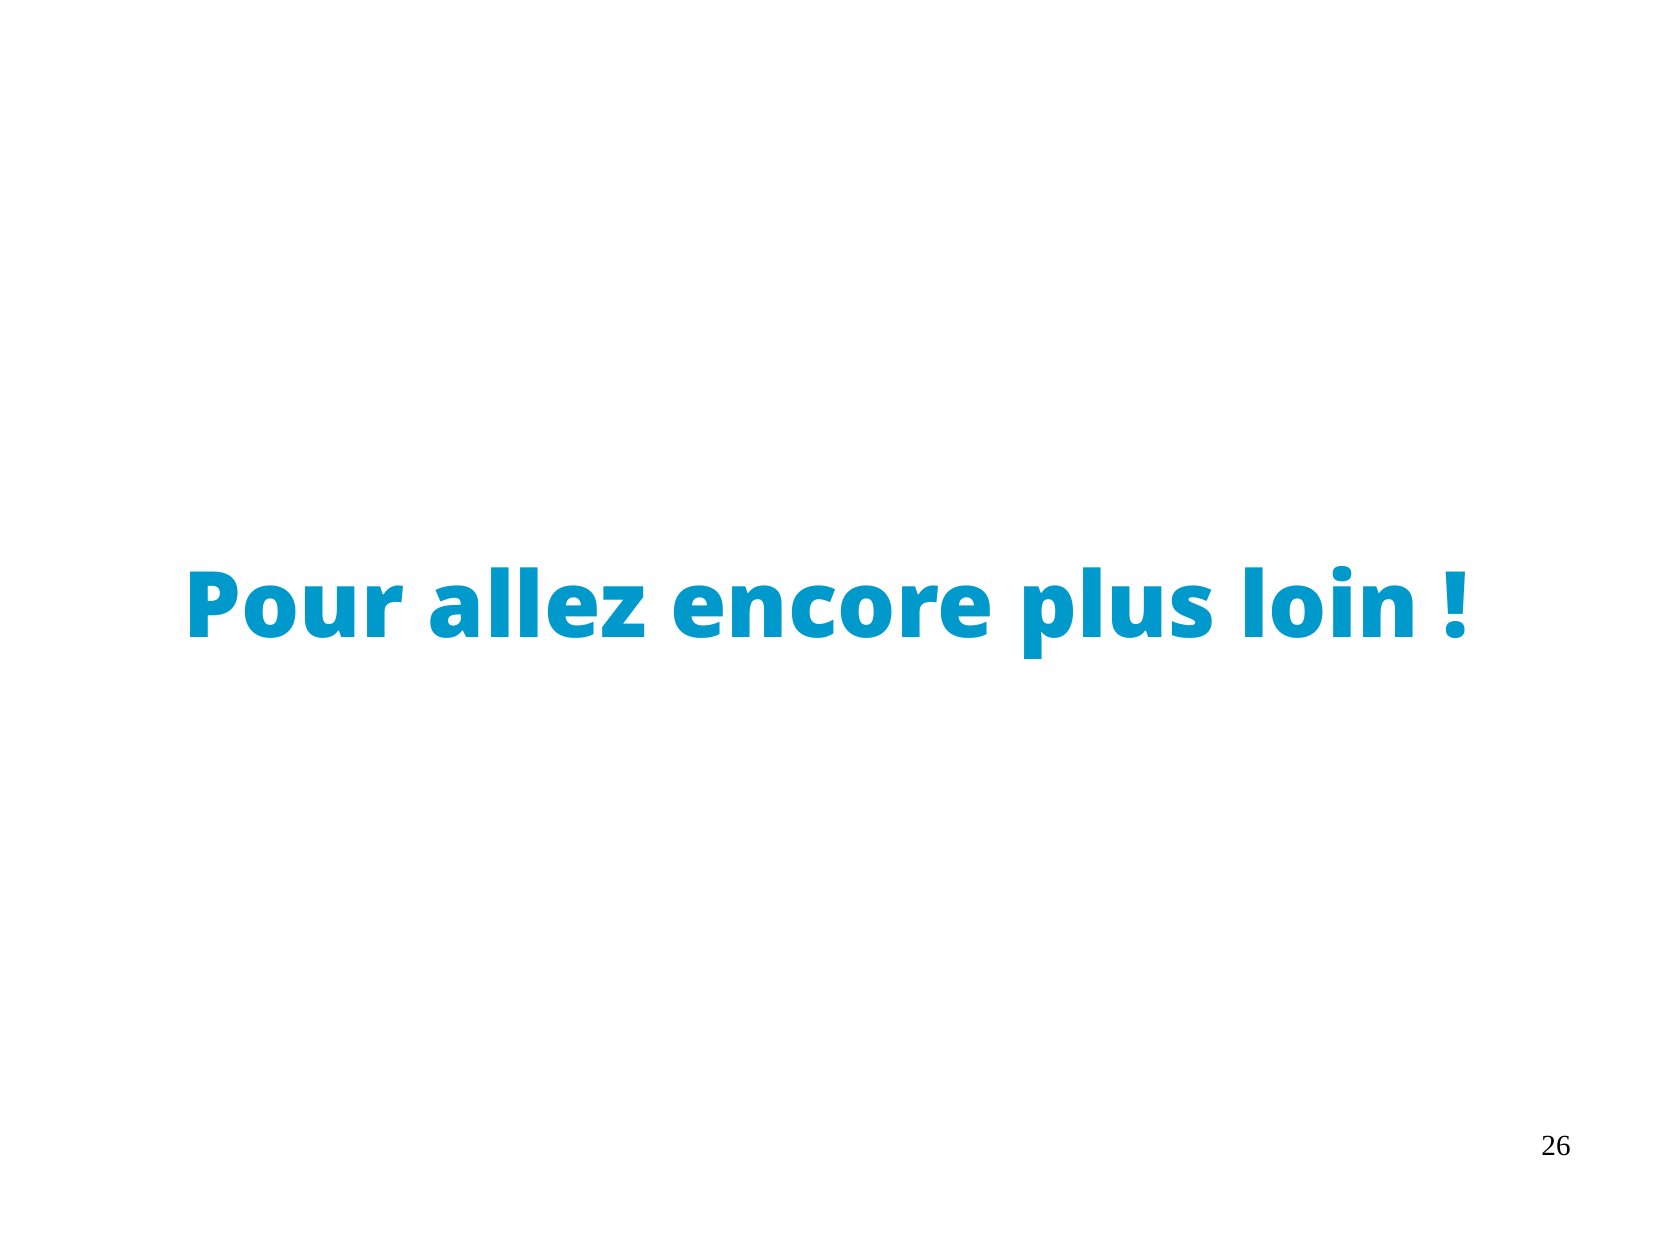

# Pour allez encore plus loin !
26